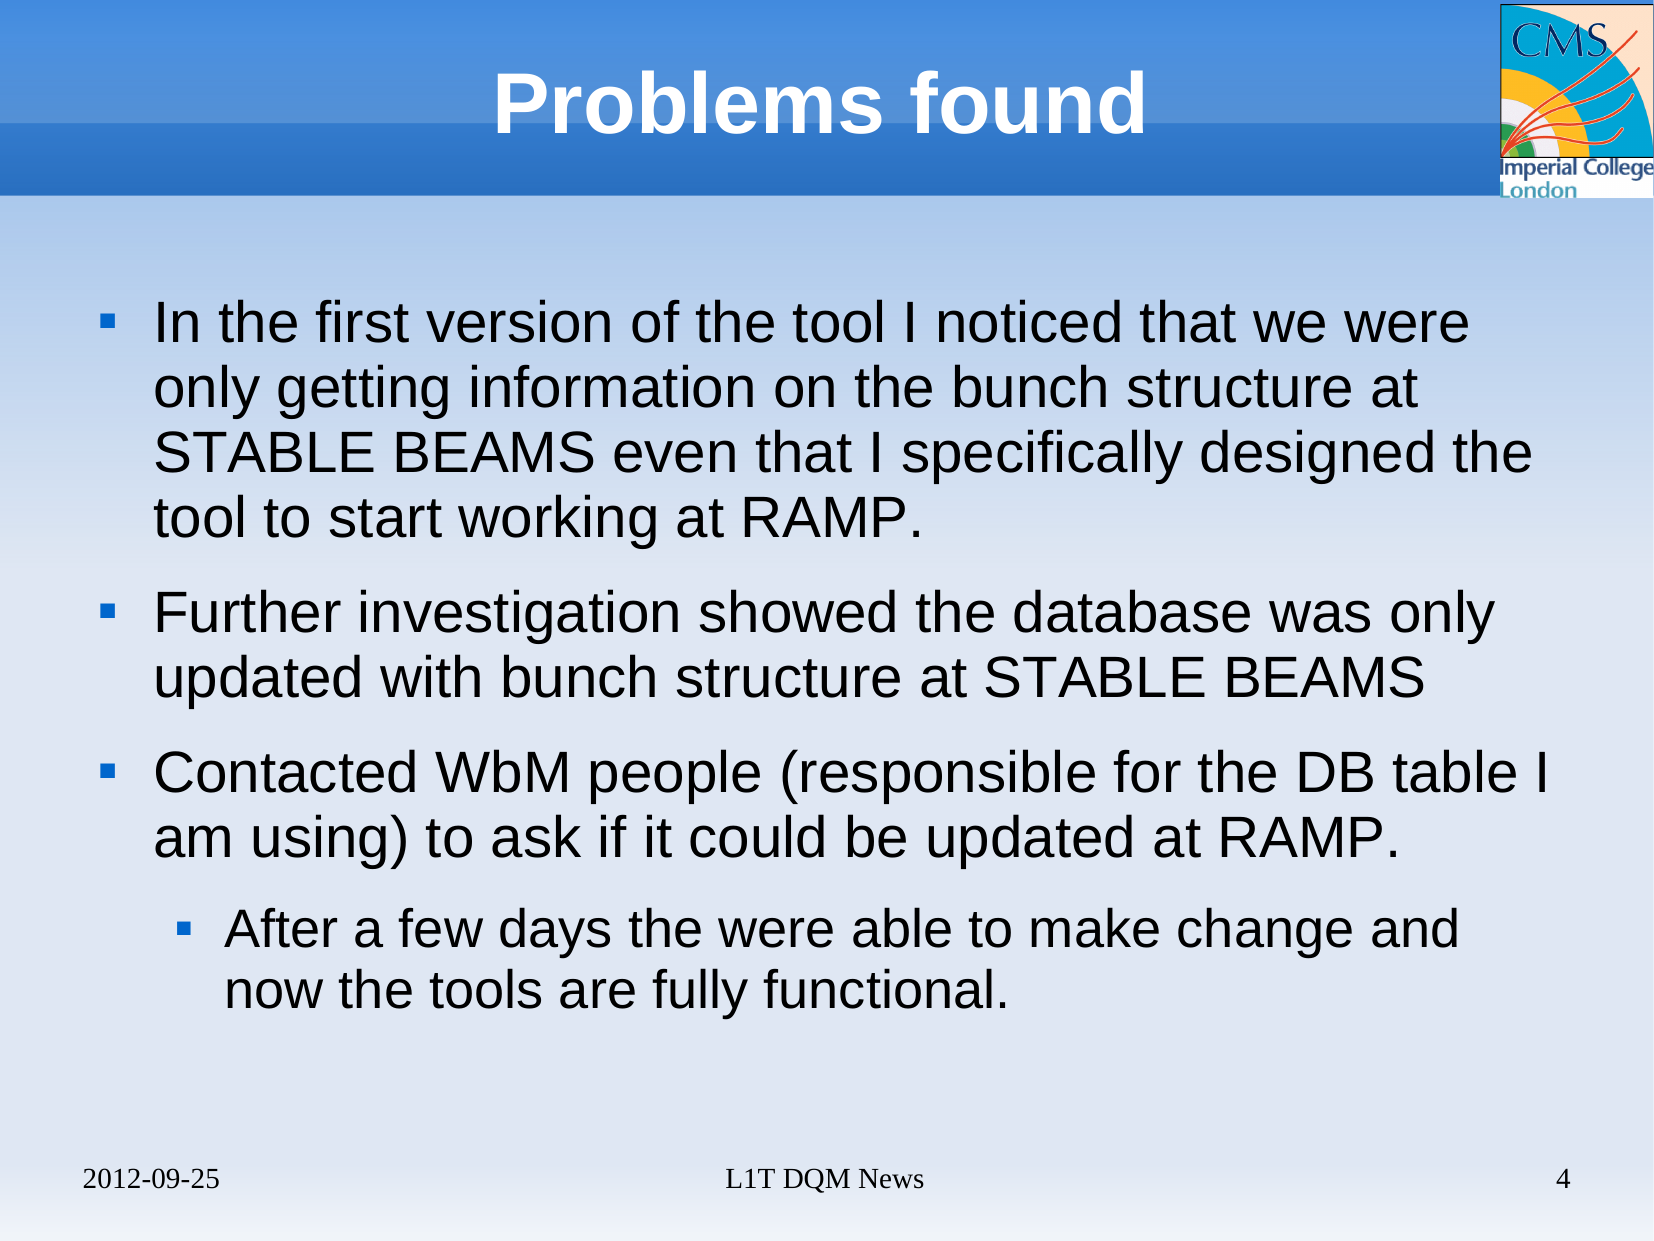

# Problems found
In the first version of the tool I noticed that we were only getting information on the bunch structure at STABLE BEAMS even that I specifically designed the tool to start working at RAMP.
Further investigation showed the database was only updated with bunch structure at STABLE BEAMS
Contacted WbM people (responsible for the DB table I am using) to ask if it could be updated at RAMP.
After a few days the were able to make change and now the tools are fully functional.
2012-09-25
L1T DQM News
4